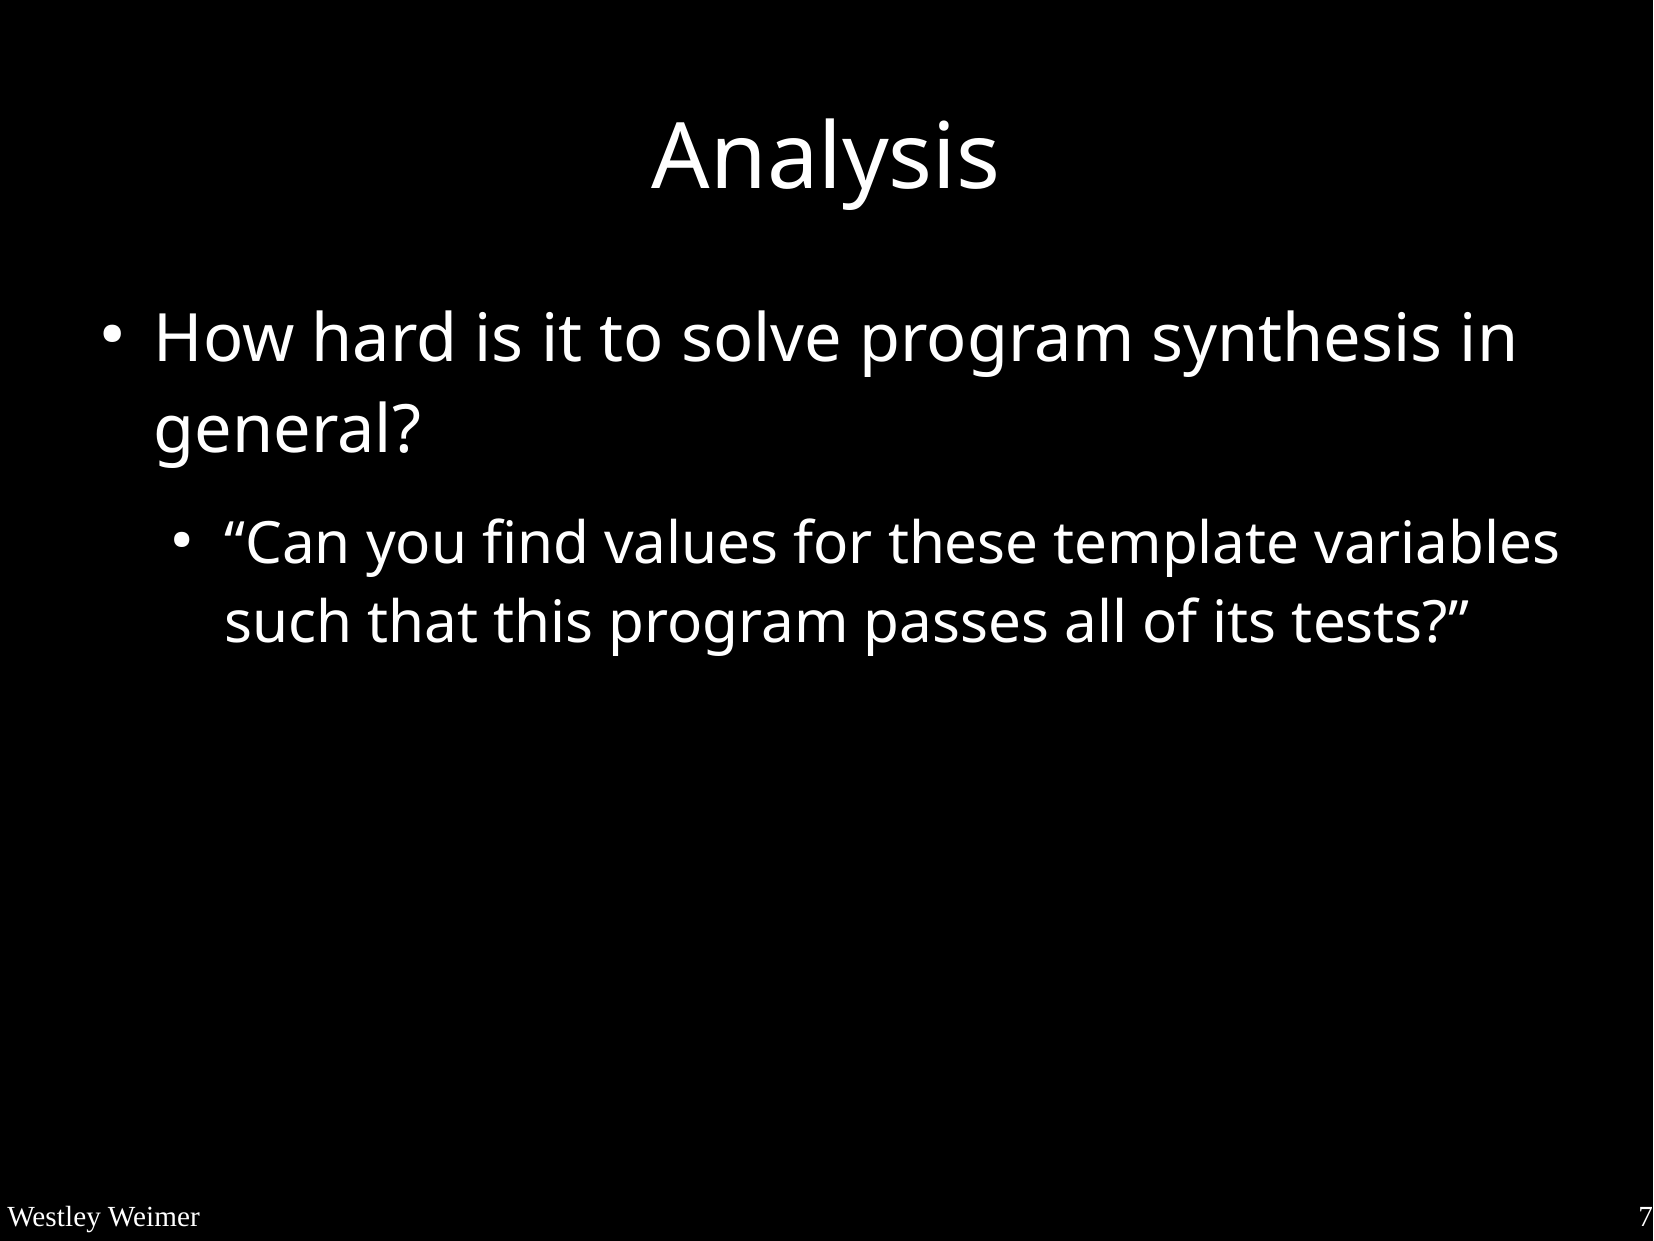

# Analysis
How hard is it to solve program synthesis in general?
“Can you find values for these template variables such that this program passes all of its tests?”
7